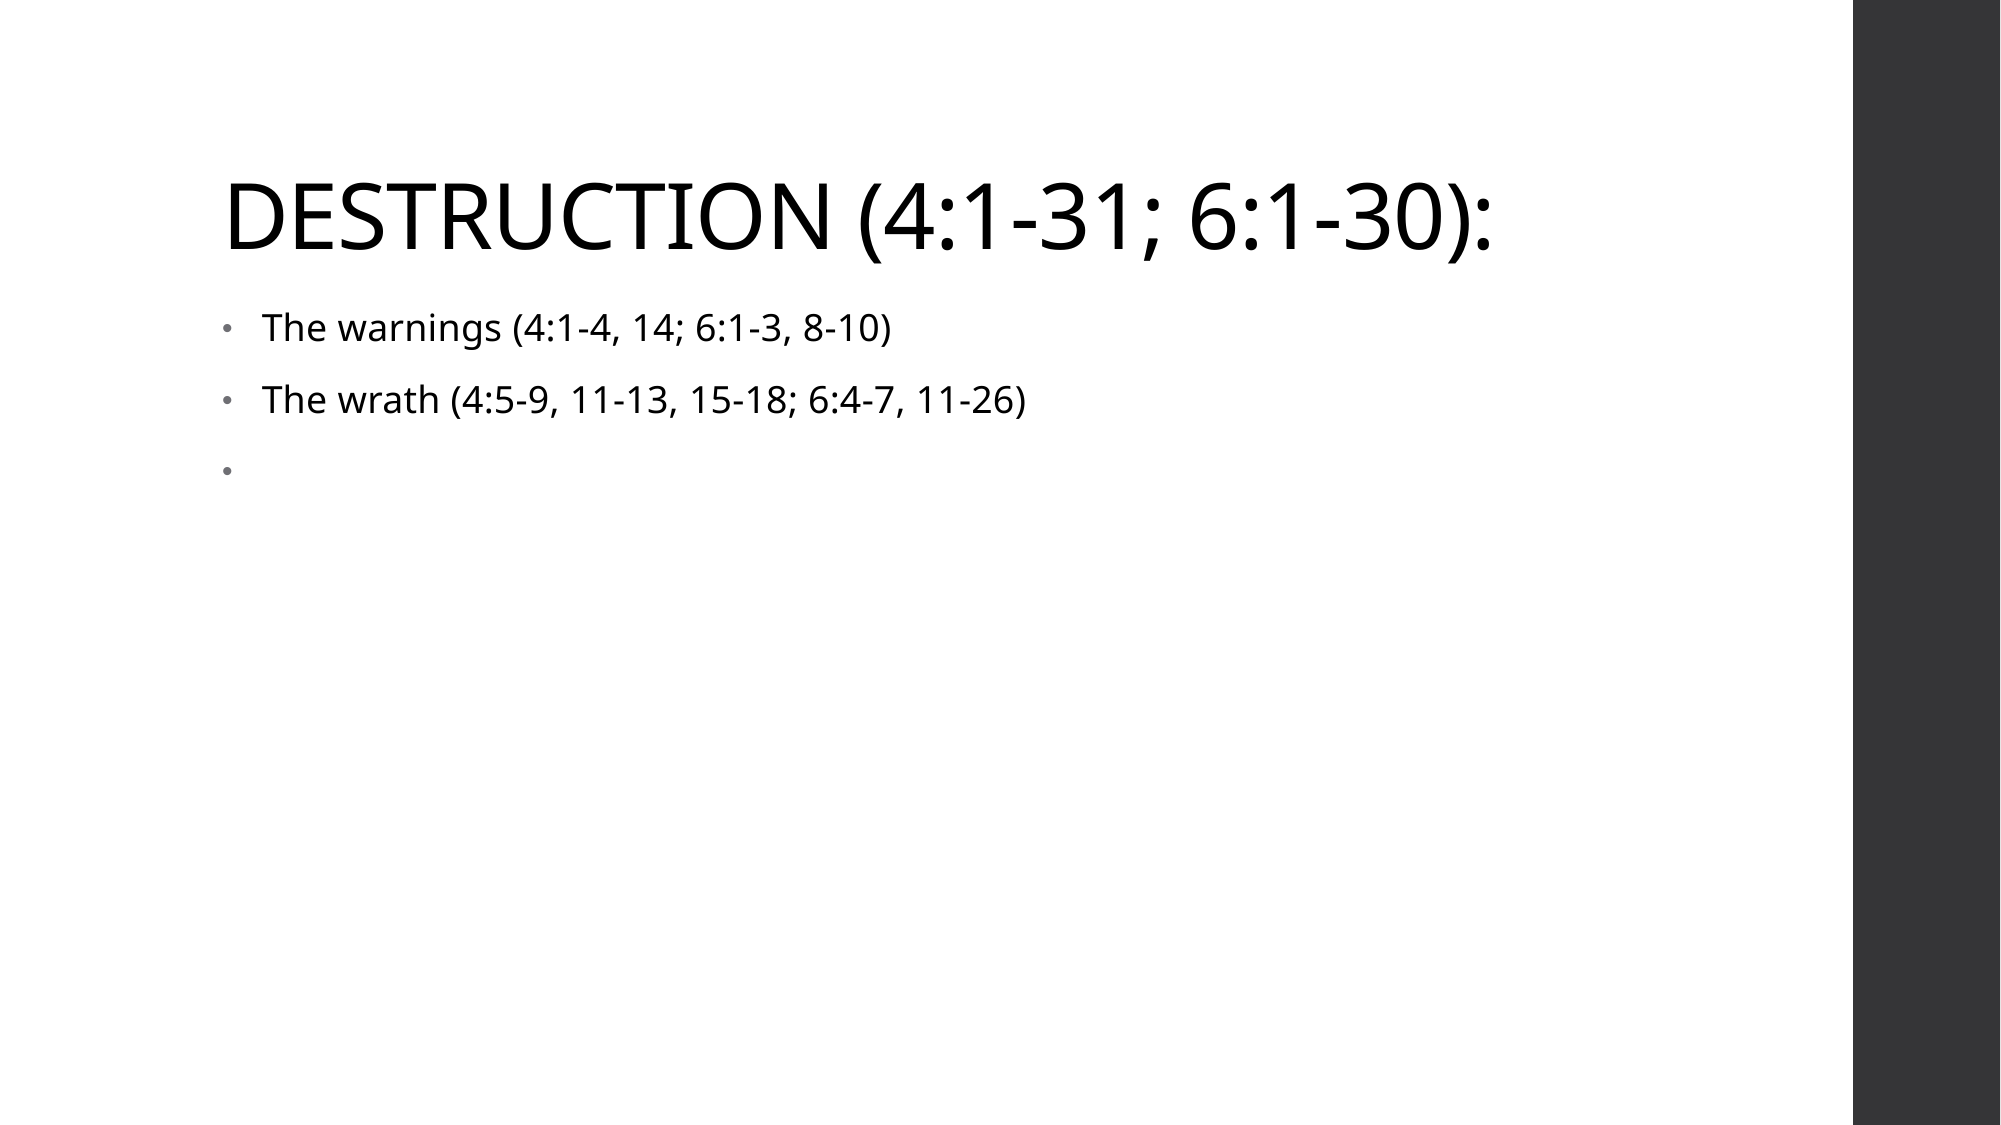

# DESTRUCTION (4:1-31; 6:1-30):
 The warnings (4:1-4, 14; 6:1-3, 8-10)
 The wrath (4:5-9, 11-13, 15-18; 6:4-7, 11-26)